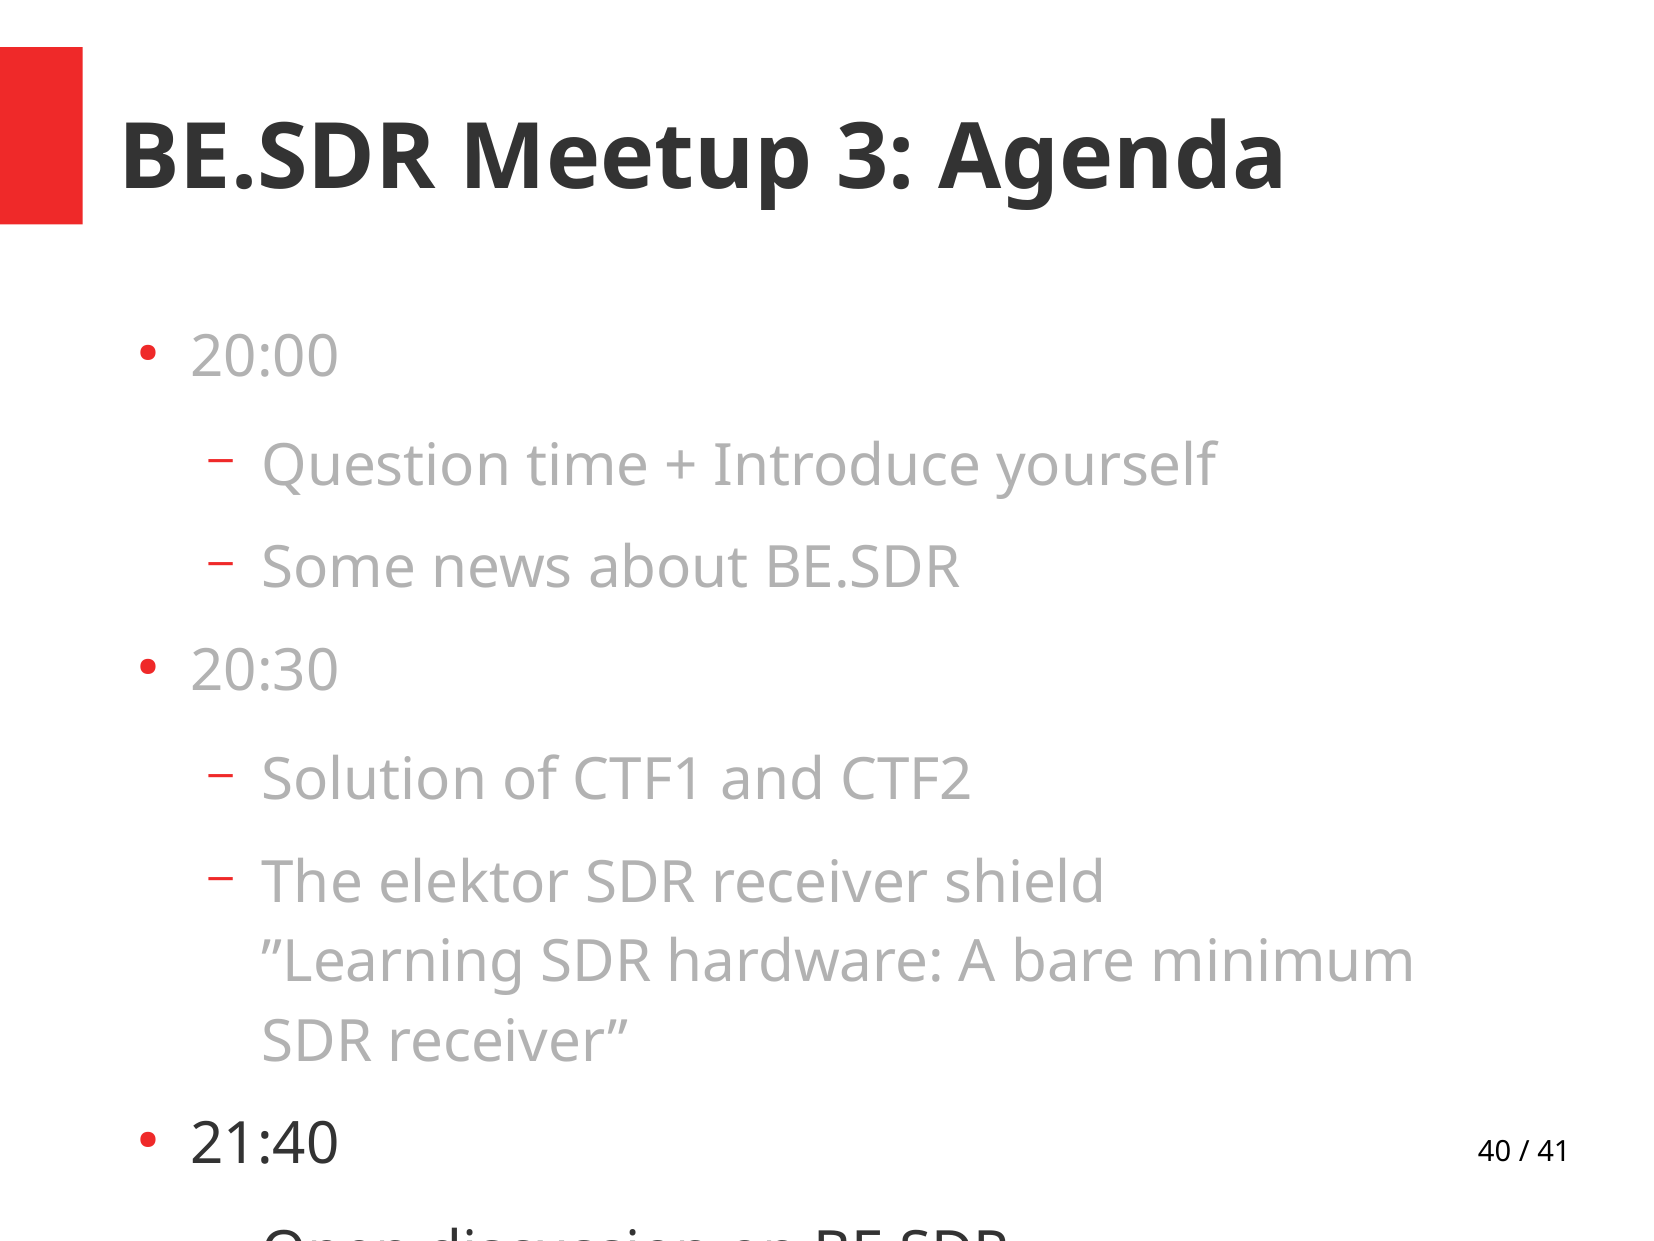

# BE.SDR Meetup 3: Agenda
20:00
Question time + Introduce yourself
Some news about BE.SDR
20:30
Solution of CTF1 and CTF2
The elektor SDR receiver shield
”Learning SDR hardware: A bare minimum SDR receiver”
21:40
Open discussion on BE.SDR
40